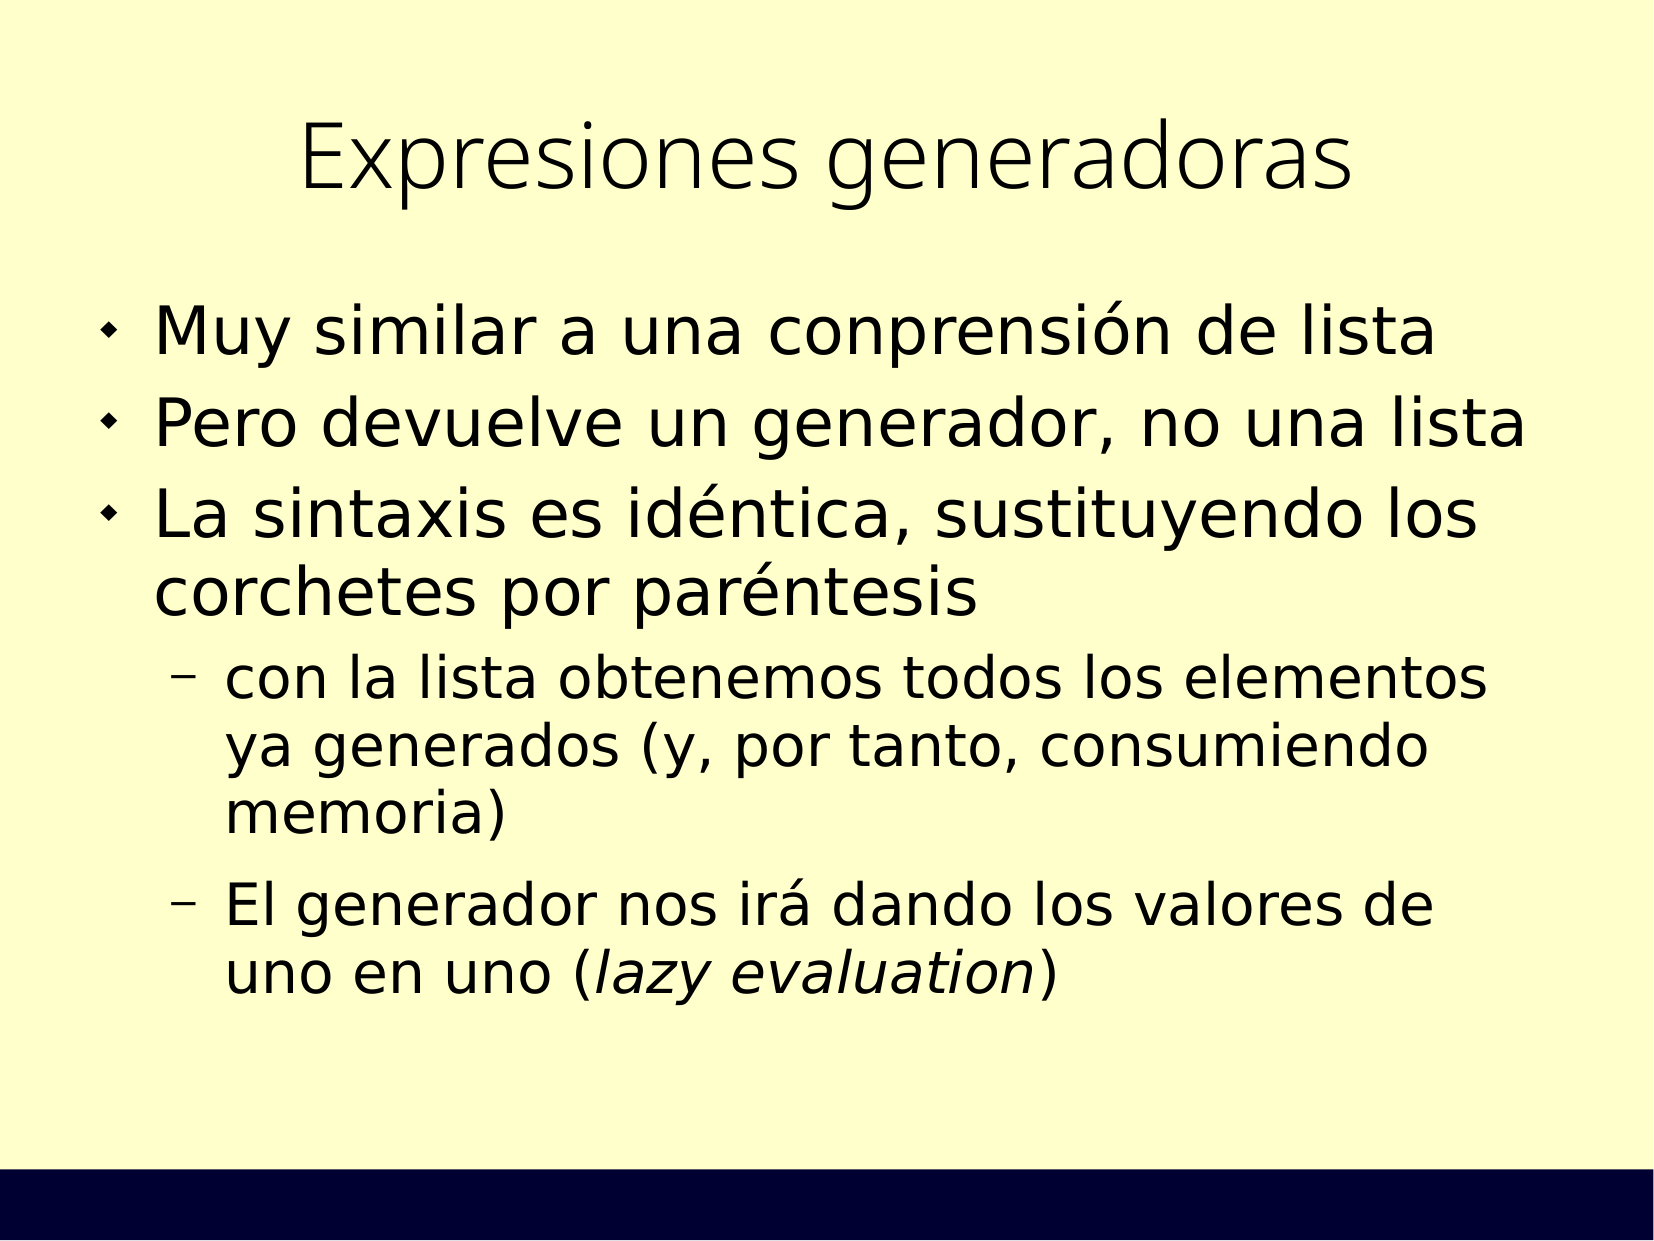

# Expresiones generadoras
Muy similar a una conprensión de lista
Pero devuelve un generador, no una lista
La sintaxis es idéntica, sustituyendo los corchetes por paréntesis
con la lista obtenemos todos los elementos ya generados (y, por tanto, consumiendo memoria)
El generador nos irá dando los valores de uno en uno (lazy evaluation)